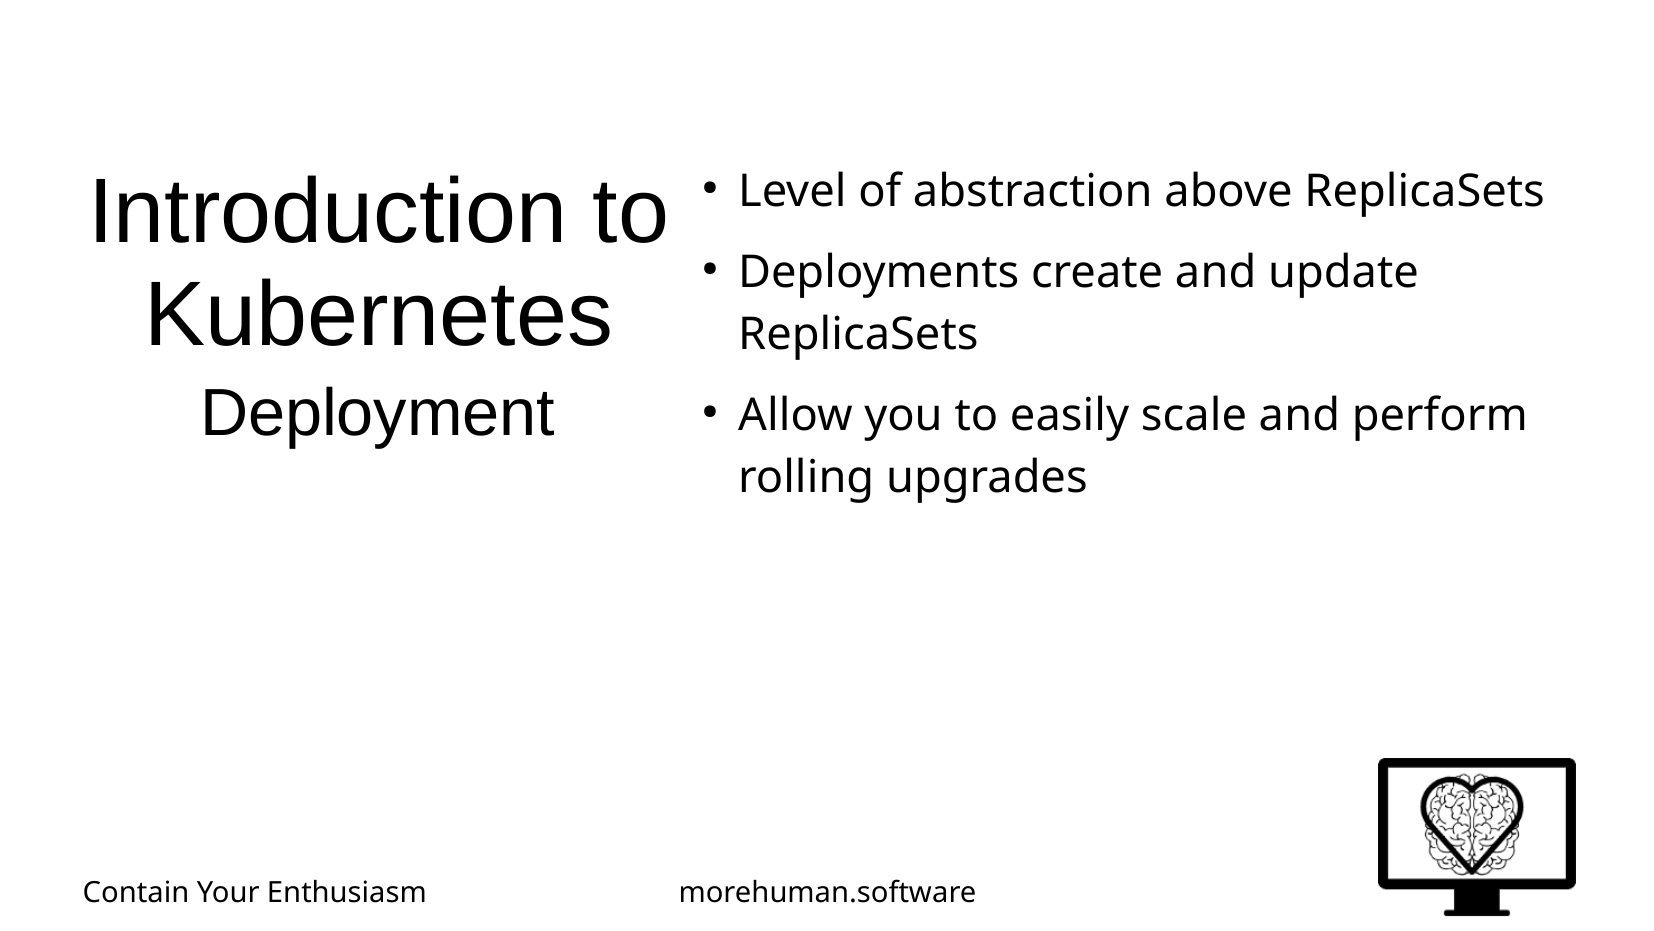

# Introduction to Kubernetes
Level of abstraction above ReplicaSets
Deployments create and update ReplicaSets
Allow you to easily scale and perform rolling upgrades
Deployment